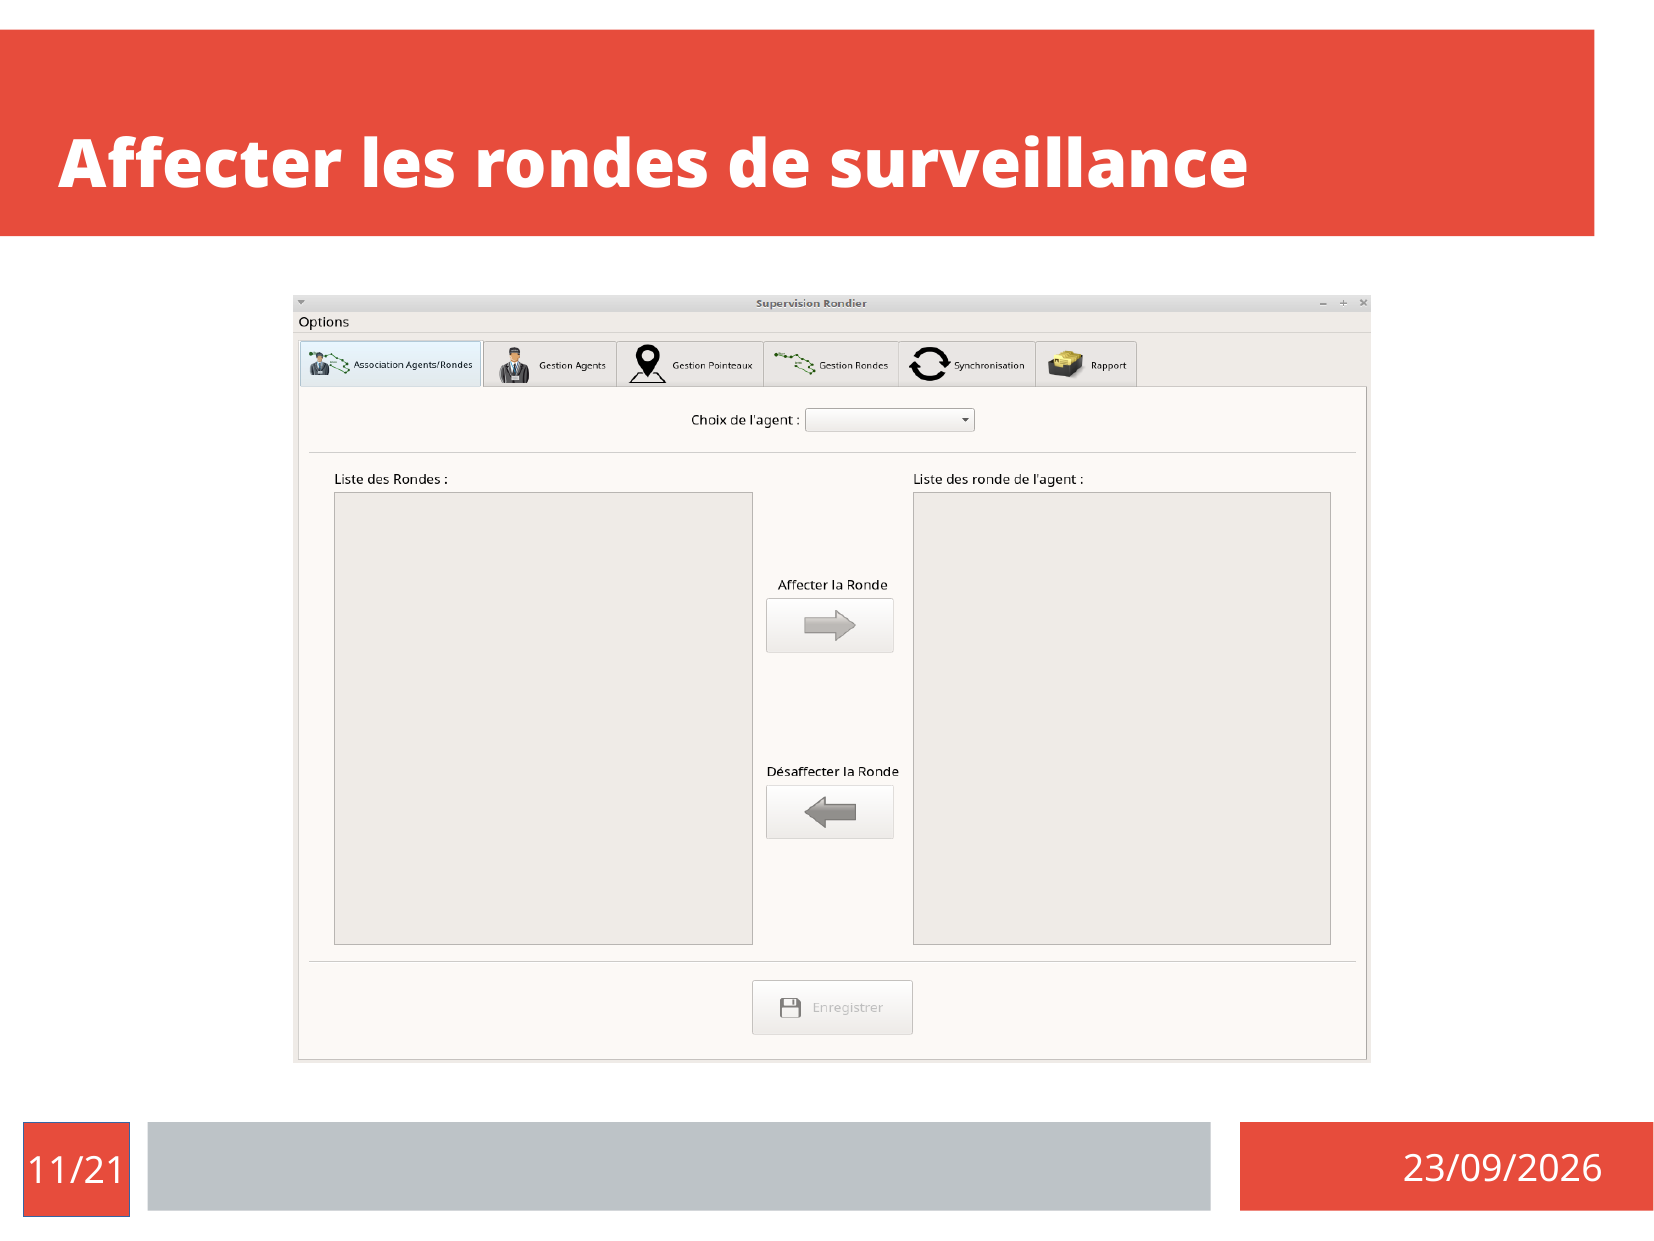

# Affecter les rondes de surveillance
11